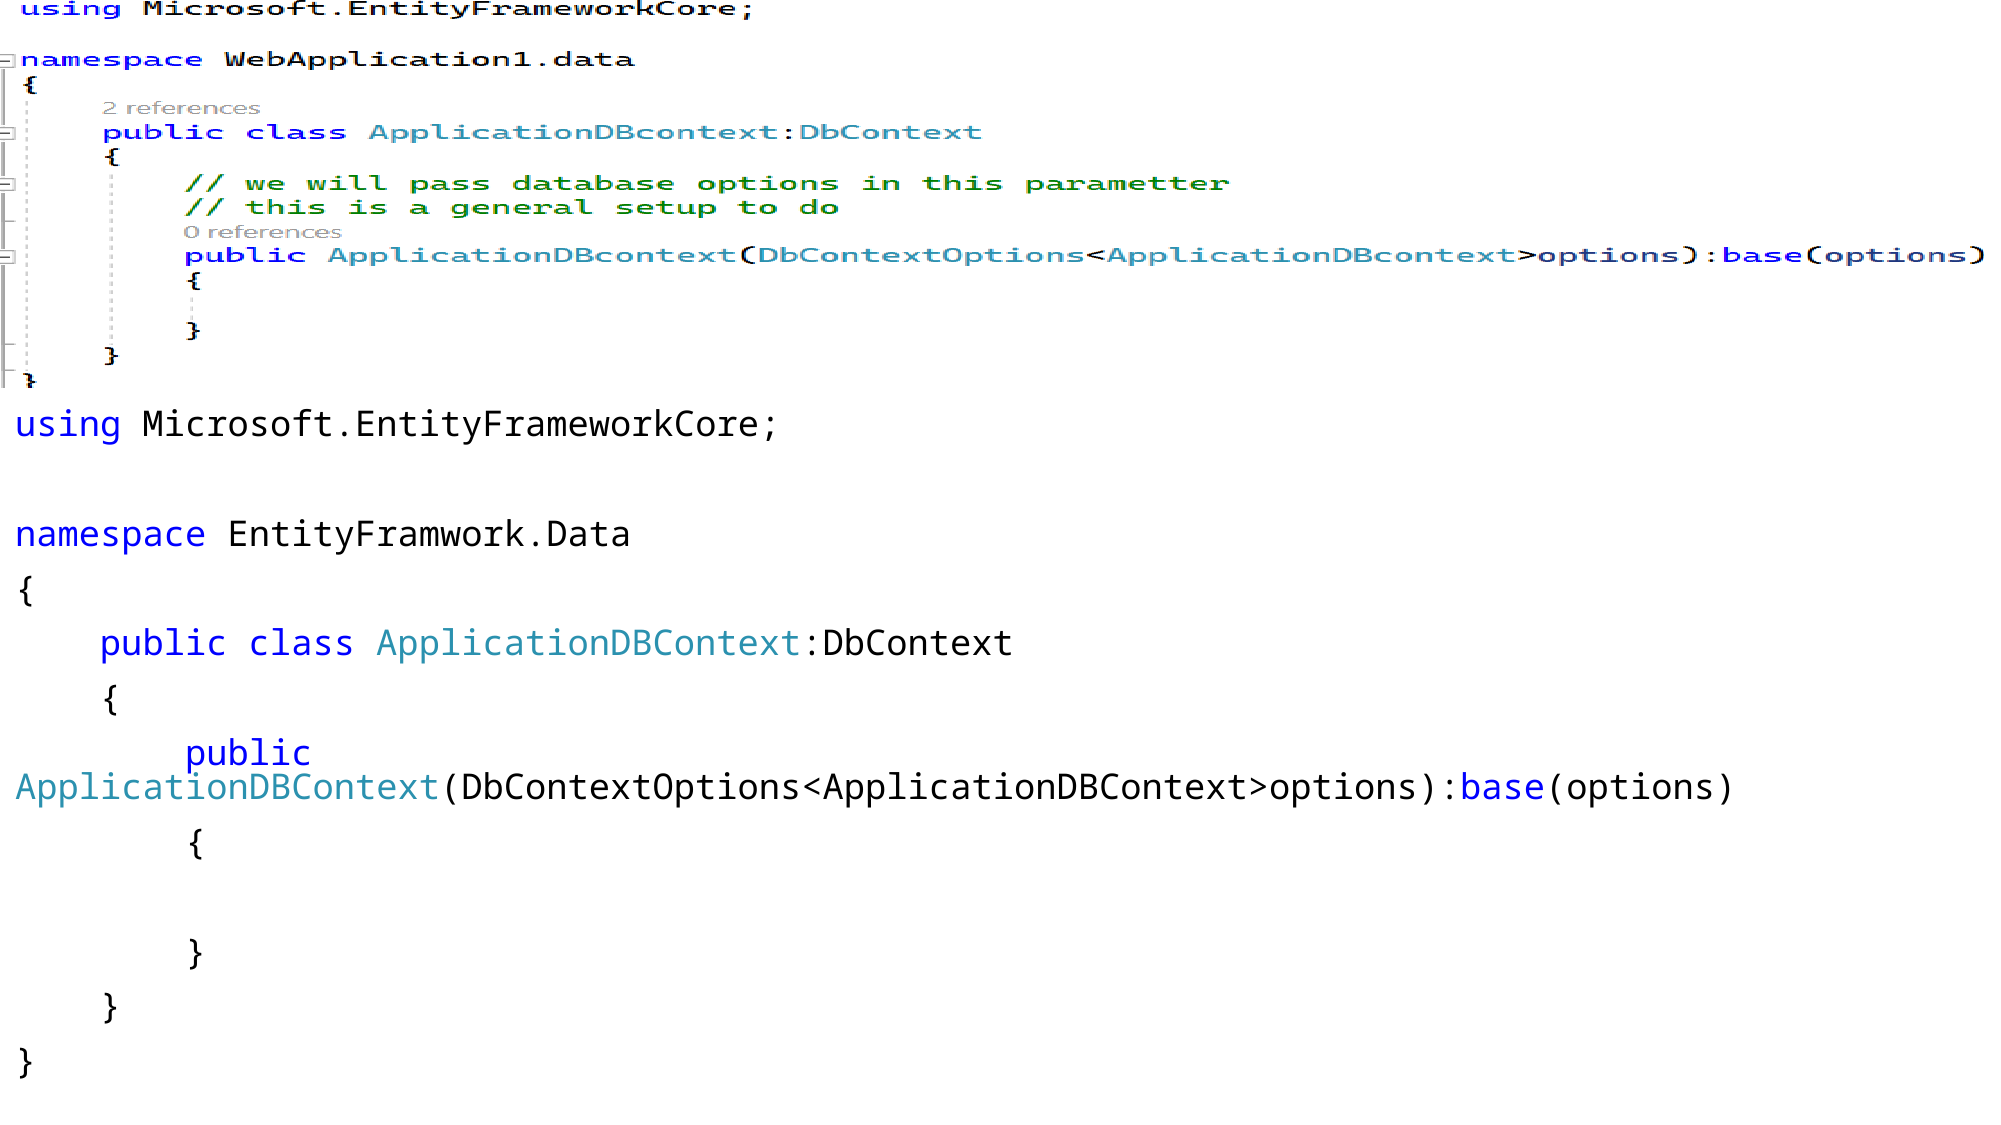

#
using Microsoft.EntityFrameworkCore;
namespace EntityFramwork.Data
{
 public class ApplicationDBContext:DbContext
 {
 public ApplicationDBContext(DbContextOptions<ApplicationDBContext>options):base(options)
 {
 }
 }
}